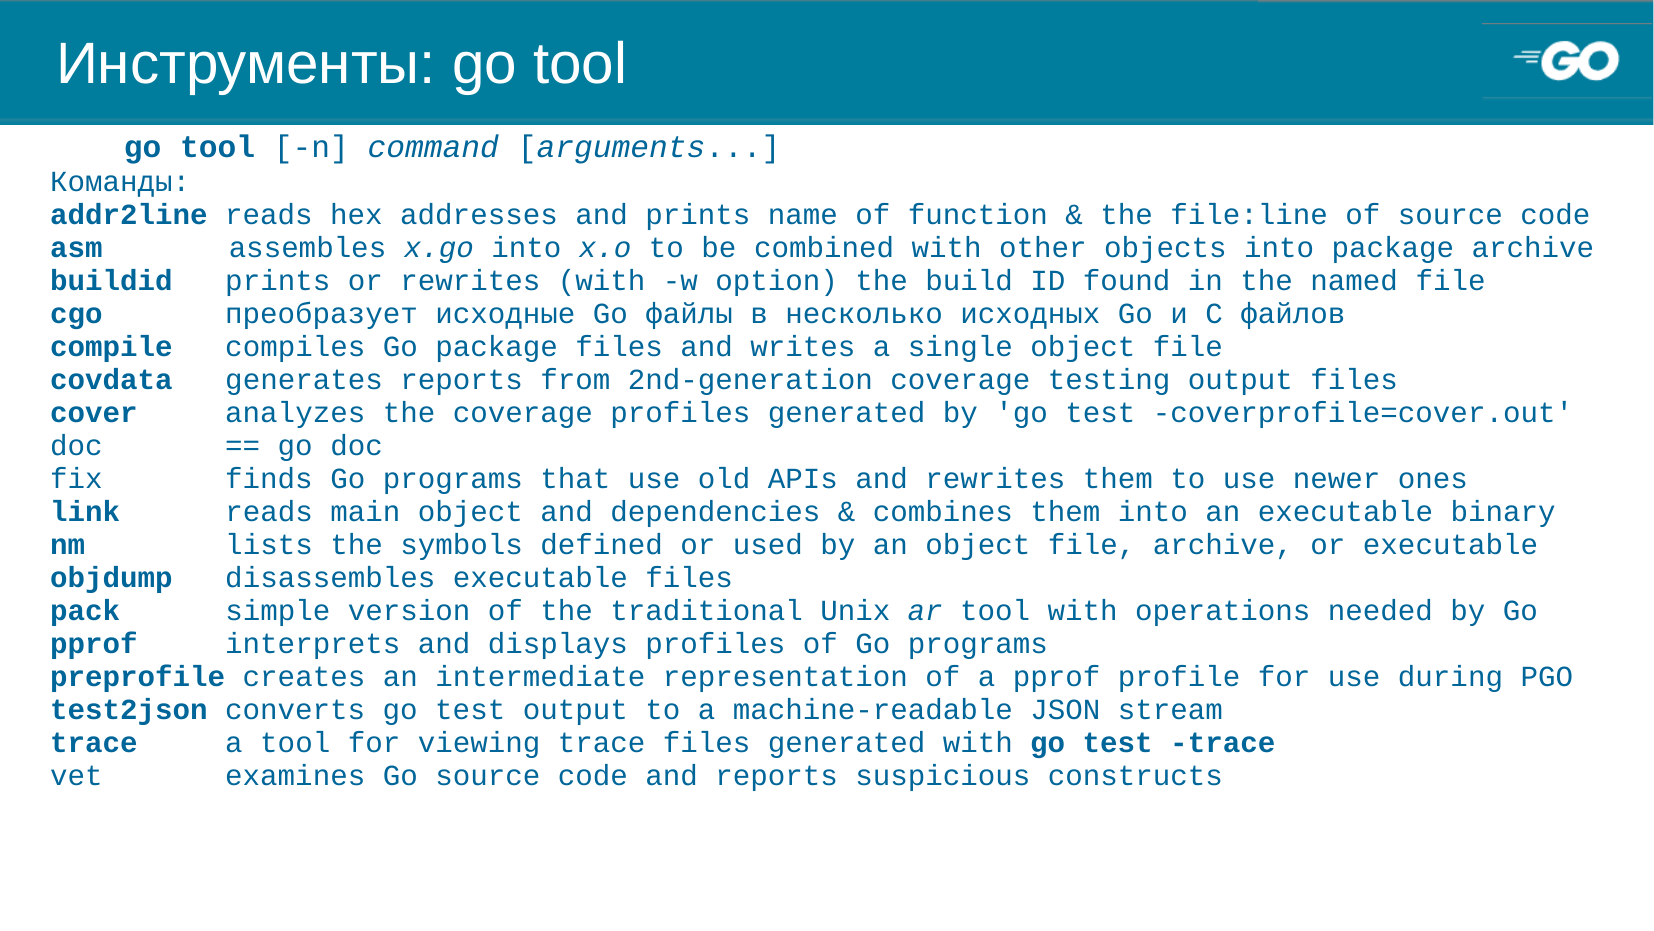

Инструменты: go tool
	go tool [-n] command [arguments...]
Команды:
addr2line reads hex addresses and prints name of function & the file:line of source code
asm	 assembles x.go into x.o to be combined with other objects into package archive
buildid prints or rewrites (with -w option) the build ID found in the named file
cgo преобразует исходные Go файлы в несколько исходных Go и C файлов
compile compiles Go package files and writes a single object file
covdata generates reports from 2nd-generation coverage testing output files
cover analyzes the coverage profiles generated by 'go test -coverprofile=cover.out'
doc == go doc
fix finds Go programs that use old APIs and rewrites them to use newer ones
link reads main object and dependencies & combines them into an executable binary
nm lists the symbols defined or used by an object file, archive, or executable
objdump disassembles executable files
pack simple version of the traditional Unix ar tool with operations needed by Go
pprof interprets and displays profiles of Go programs
preprofile creates an intermediate representation of a pprof profile for use during PGO
test2json converts go test output to a machine-readable JSON stream
trace a tool for viewing trace files generated with go test -trace
vet examines Go source code and reports suspicious constructs